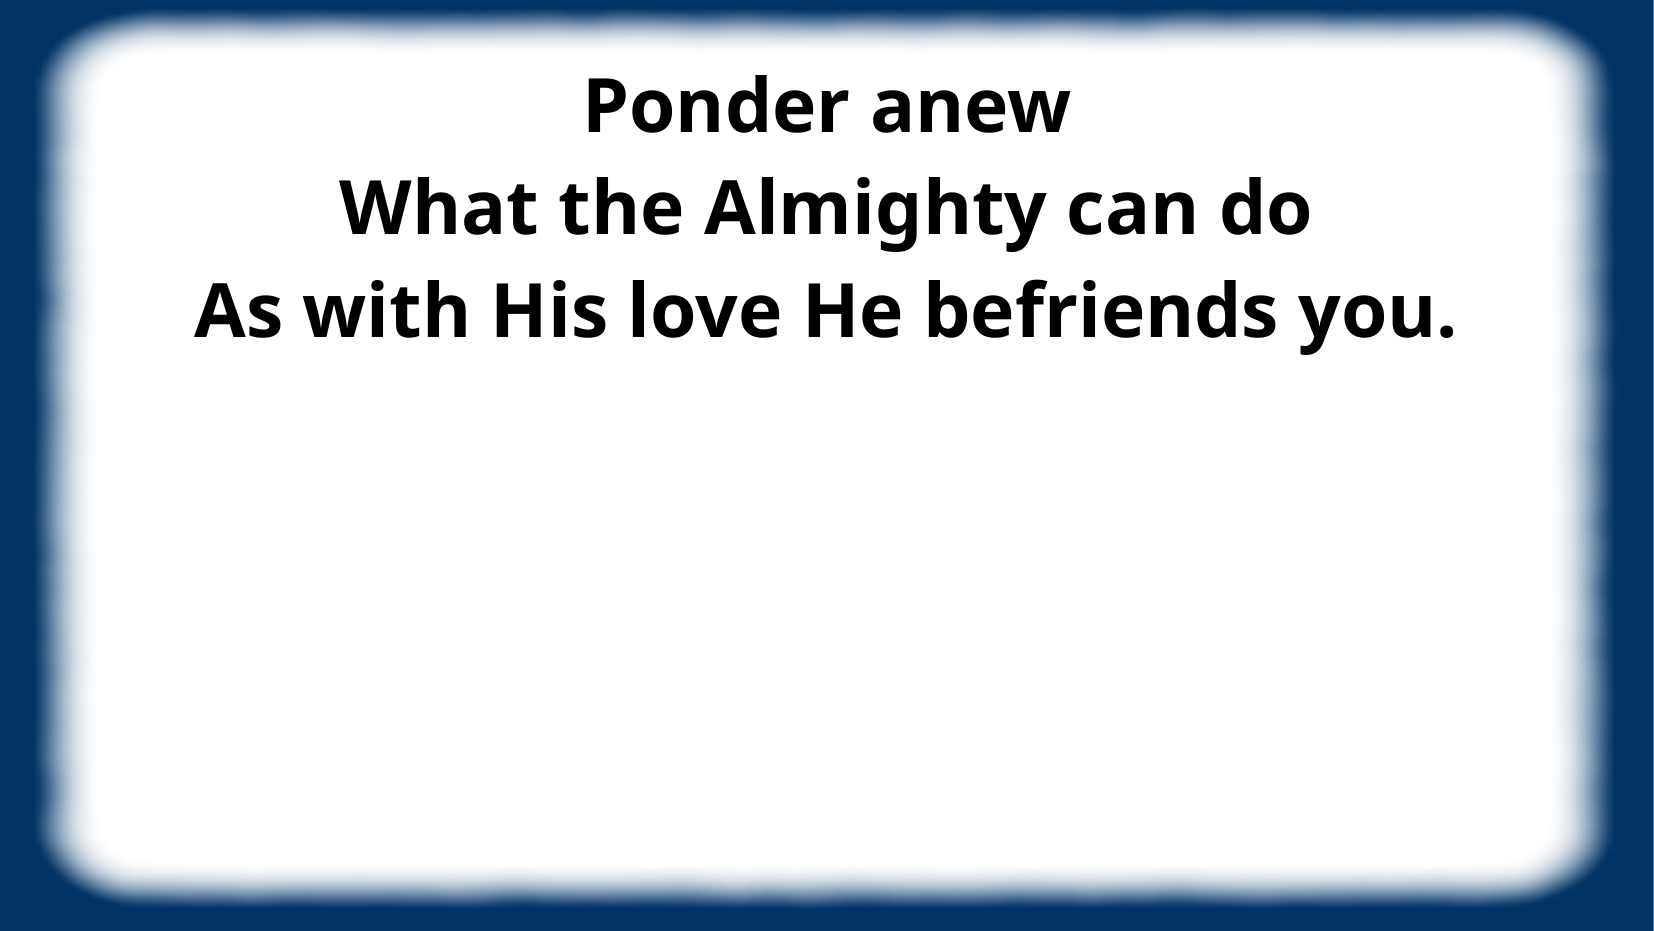

Ponder anew
What the Almighty can do
As with His love He befriends you.